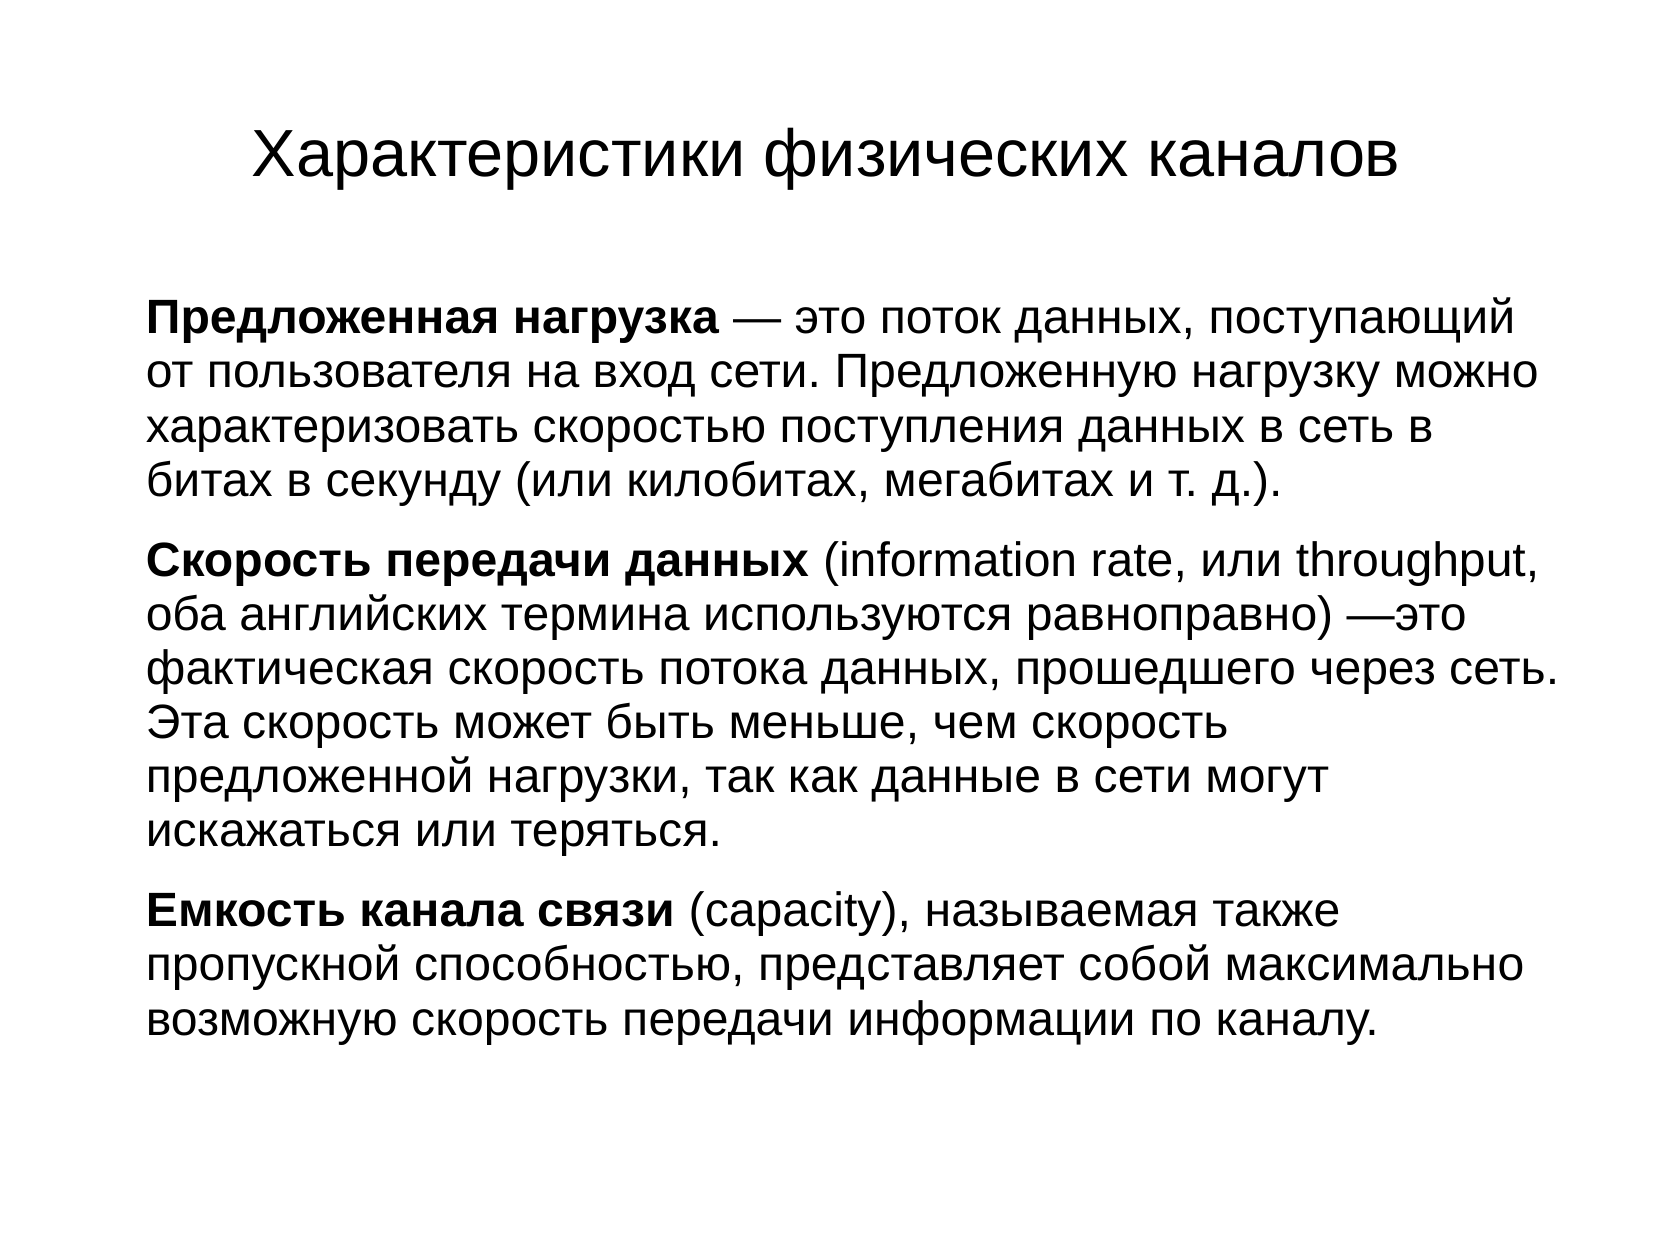

# Характеристики физических каналов
Предложенная нагрузка — это поток данных, поступающий от пользователя на вход сети. Предложенную нагрузку можно характеризовать скоростью поступления данных в сеть в битах в секунду (или килобитах, мегабитах и т. д.).
Скорость передачи данных (information rate, или throughput, оба английских термина используются равноправно) —это фактическая скорость потока данных, прошедшего через сеть. Эта скорость может быть меньше, чем скорость предложенной нагрузки, так как данные в сети могут искажаться или теряться.
Емкость канала связи (capacity), называемая также пропускной способностью, пред­ставляет собой максимально возможную скорость передачи информации по каналу.